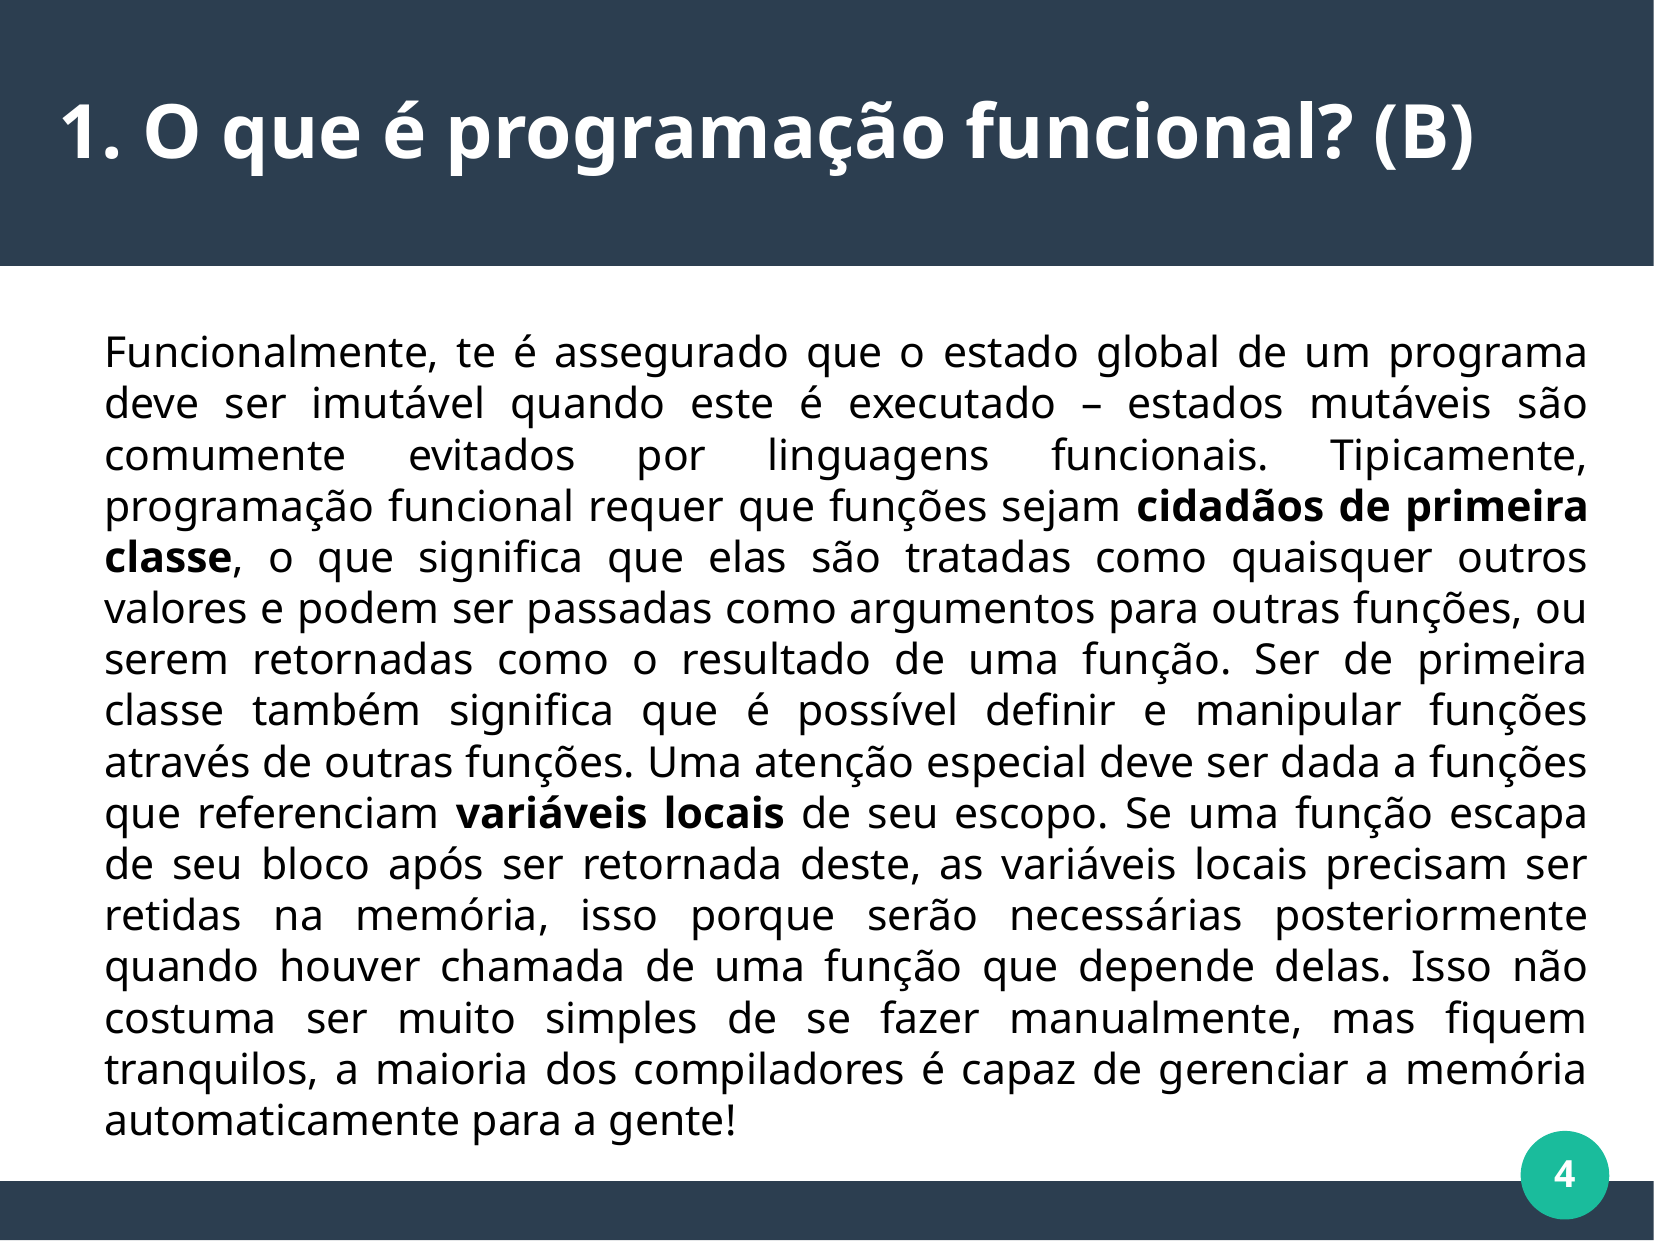

# 1. O que é programação funcional? (B)
Funcionalmente, te é assegurado que o estado global de um programa deve ser imutável quando este é executado – estados mutáveis são comumente evitados por linguagens funcionais. Tipicamente, programação funcional requer que funções sejam cidadãos de primeira classe, o que significa que elas são tratadas como quaisquer outros valores e podem ser passadas como argumentos para outras funções, ou serem retornadas como o resultado de uma função. Ser de primeira classe também significa que é possível definir e manipular funções através de outras funções. Uma atenção especial deve ser dada a funções que referenciam variáveis locais de seu escopo. Se uma função escapa de seu bloco após ser retornada deste, as variáveis locais precisam ser retidas na memória, isso porque serão necessárias posteriormente quando houver chamada de uma função que depende delas. Isso não costuma ser muito simples de se fazer manualmente, mas fiquem tranquilos, a maioria dos compiladores é capaz de gerenciar a memória automaticamente para a gente!